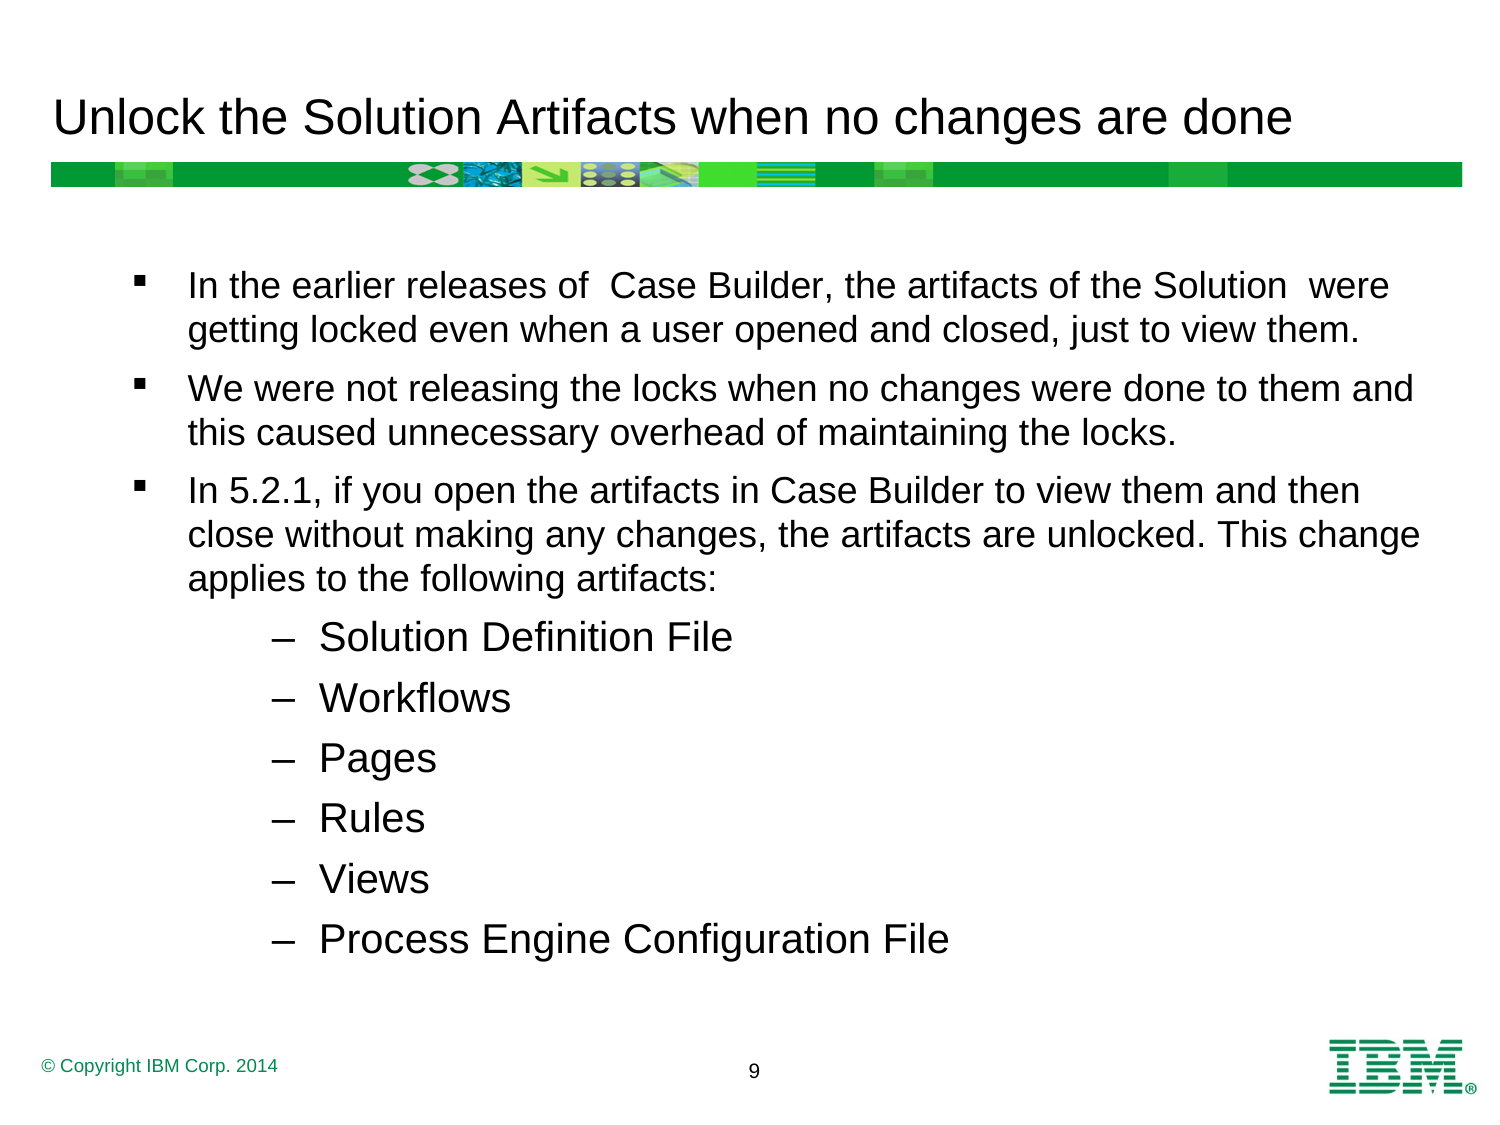

# Unlock the Solution Artifacts when no changes are done
In the earlier releases of Case Builder, the artifacts of the Solution were getting locked even when a user opened and closed, just to view them.
We were not releasing the locks when no changes were done to them and this caused unnecessary overhead of maintaining the locks.
In 5.2.1, if you open the artifacts in Case Builder to view them and then close without making any changes, the artifacts are unlocked. This change applies to the following artifacts:
Solution Definition File
Workflows
Pages
Rules
Views
Process Engine Configuration File
9